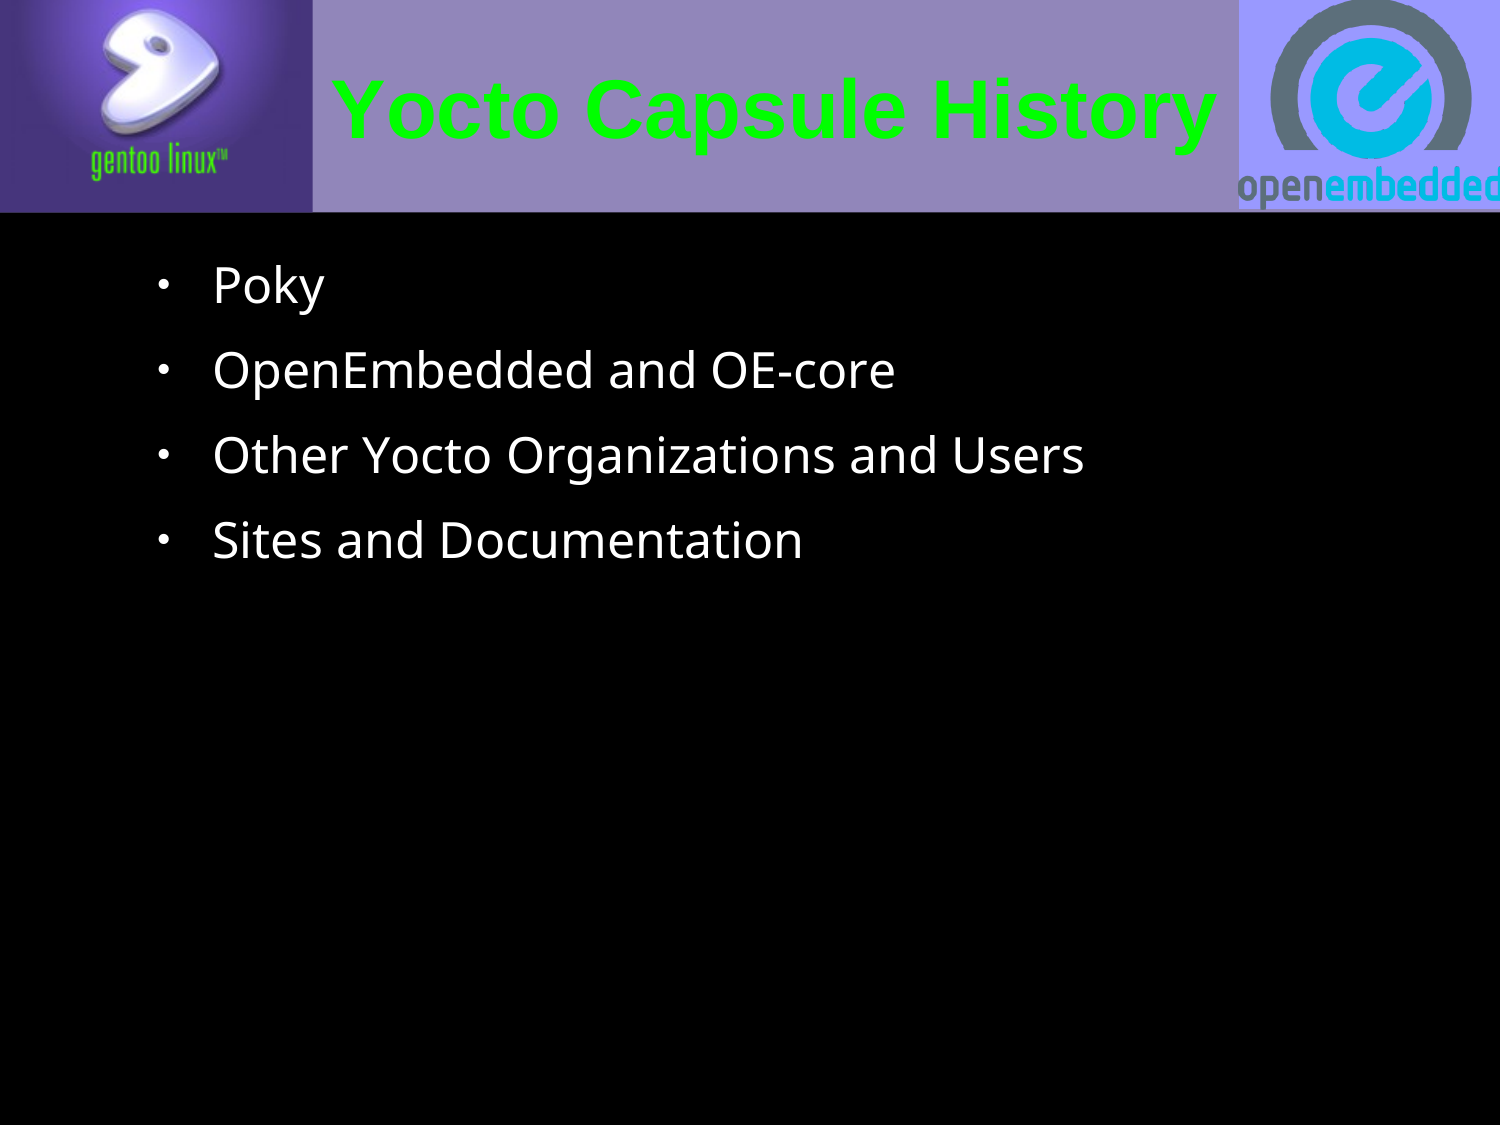

# Yocto Capsule History
Poky
OpenEmbedded and OE-core
Other Yocto Organizations and Users
Sites and Documentation